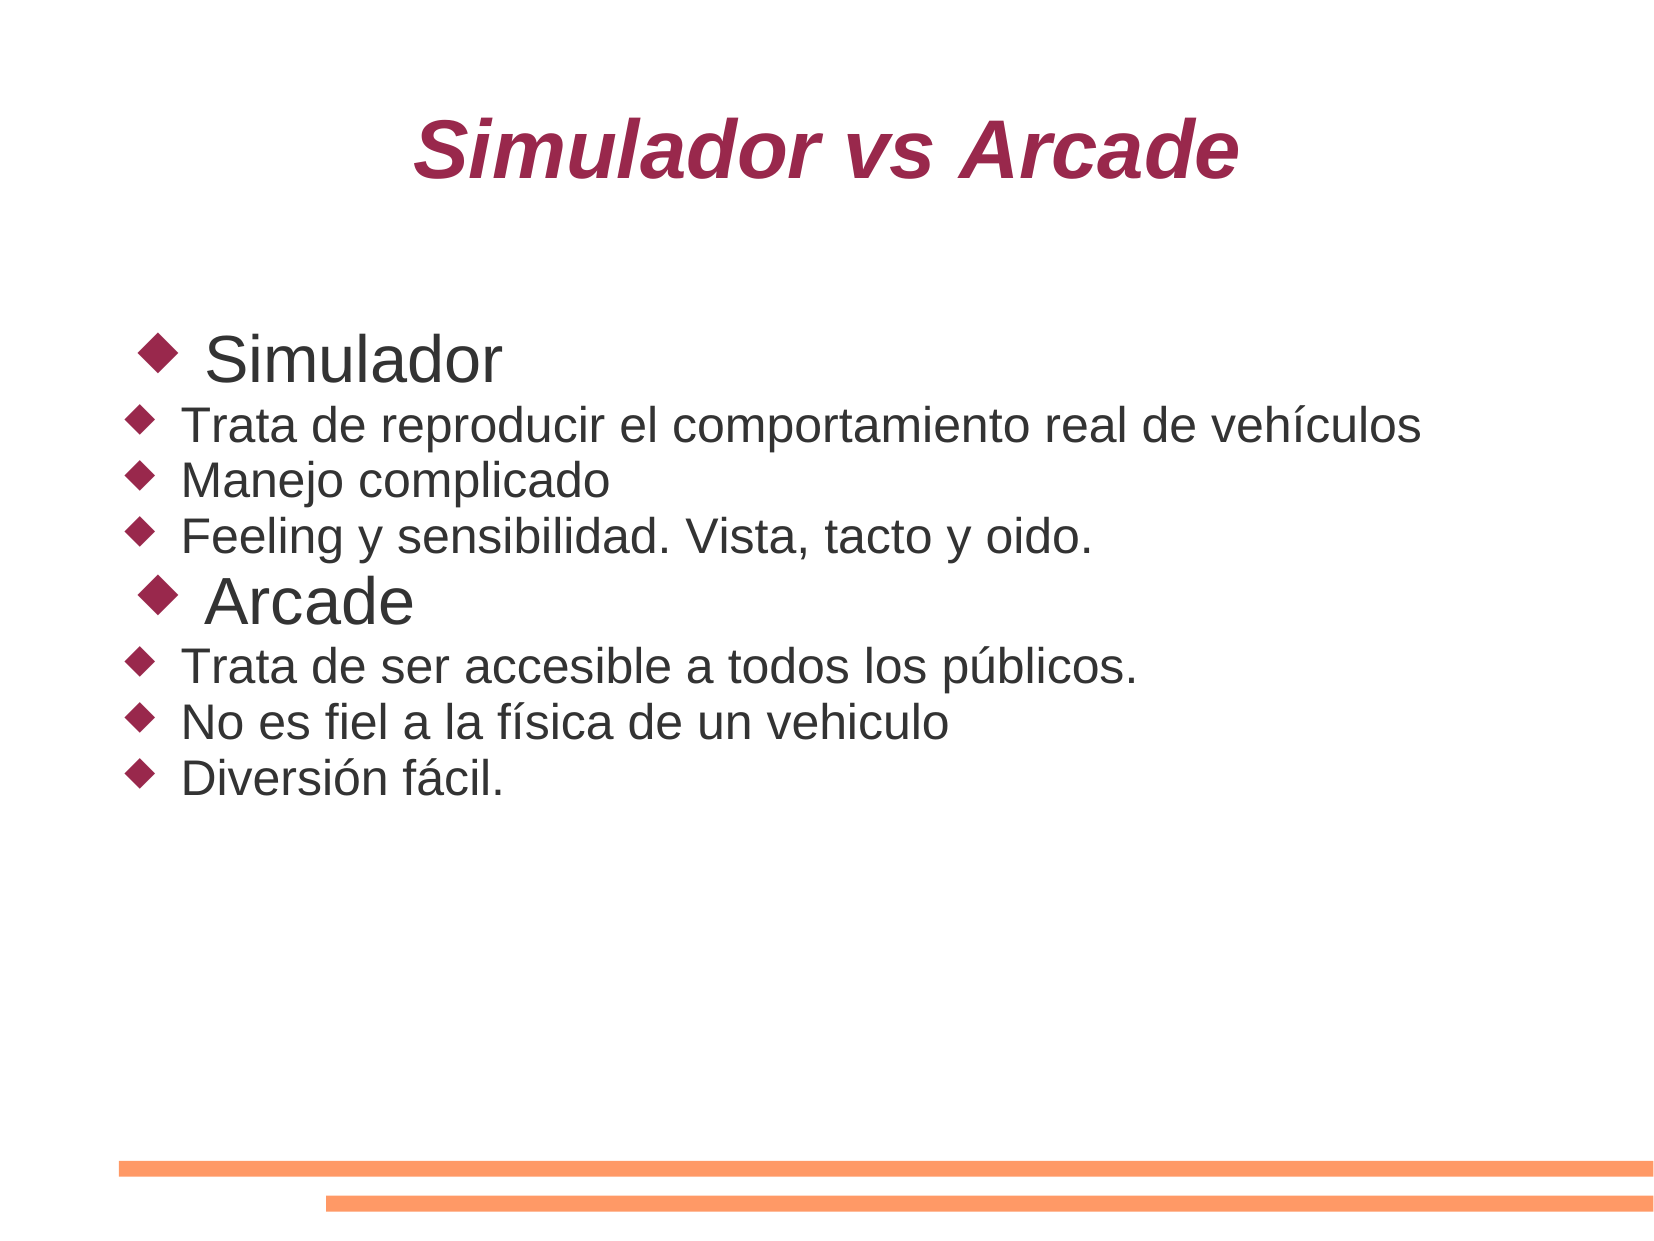

# Simulador vs Arcade
Simulador
Trata de reproducir el comportamiento real de vehículos
Manejo complicado
Feeling y sensibilidad. Vista, tacto y oido.
Arcade
Trata de ser accesible a todos los públicos.
No es fiel a la física de un vehiculo
Diversión fácil.